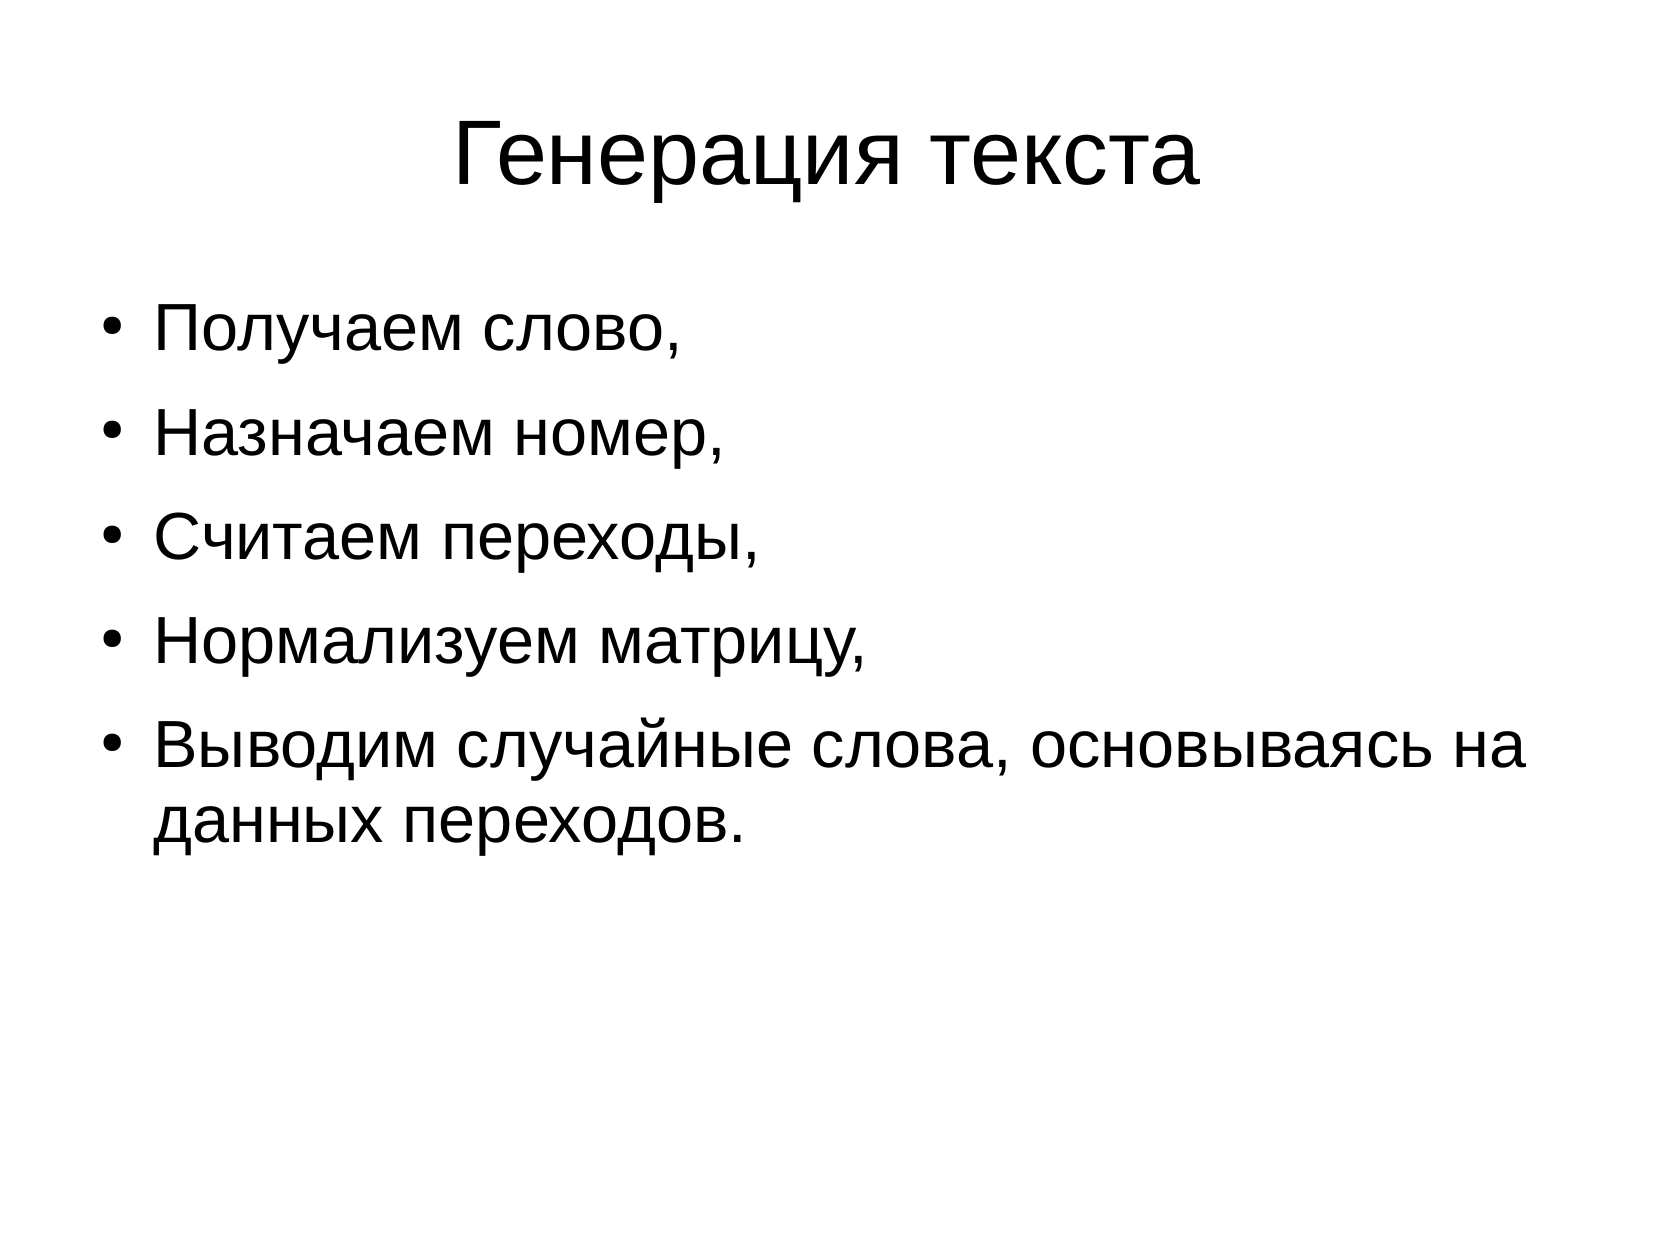

# Генерация текста
Получаем слово,
Назначаем номер,
Считаем переходы,
Нормализуем матрицу,
Выводим случайные слова, основываясь на данных переходов.